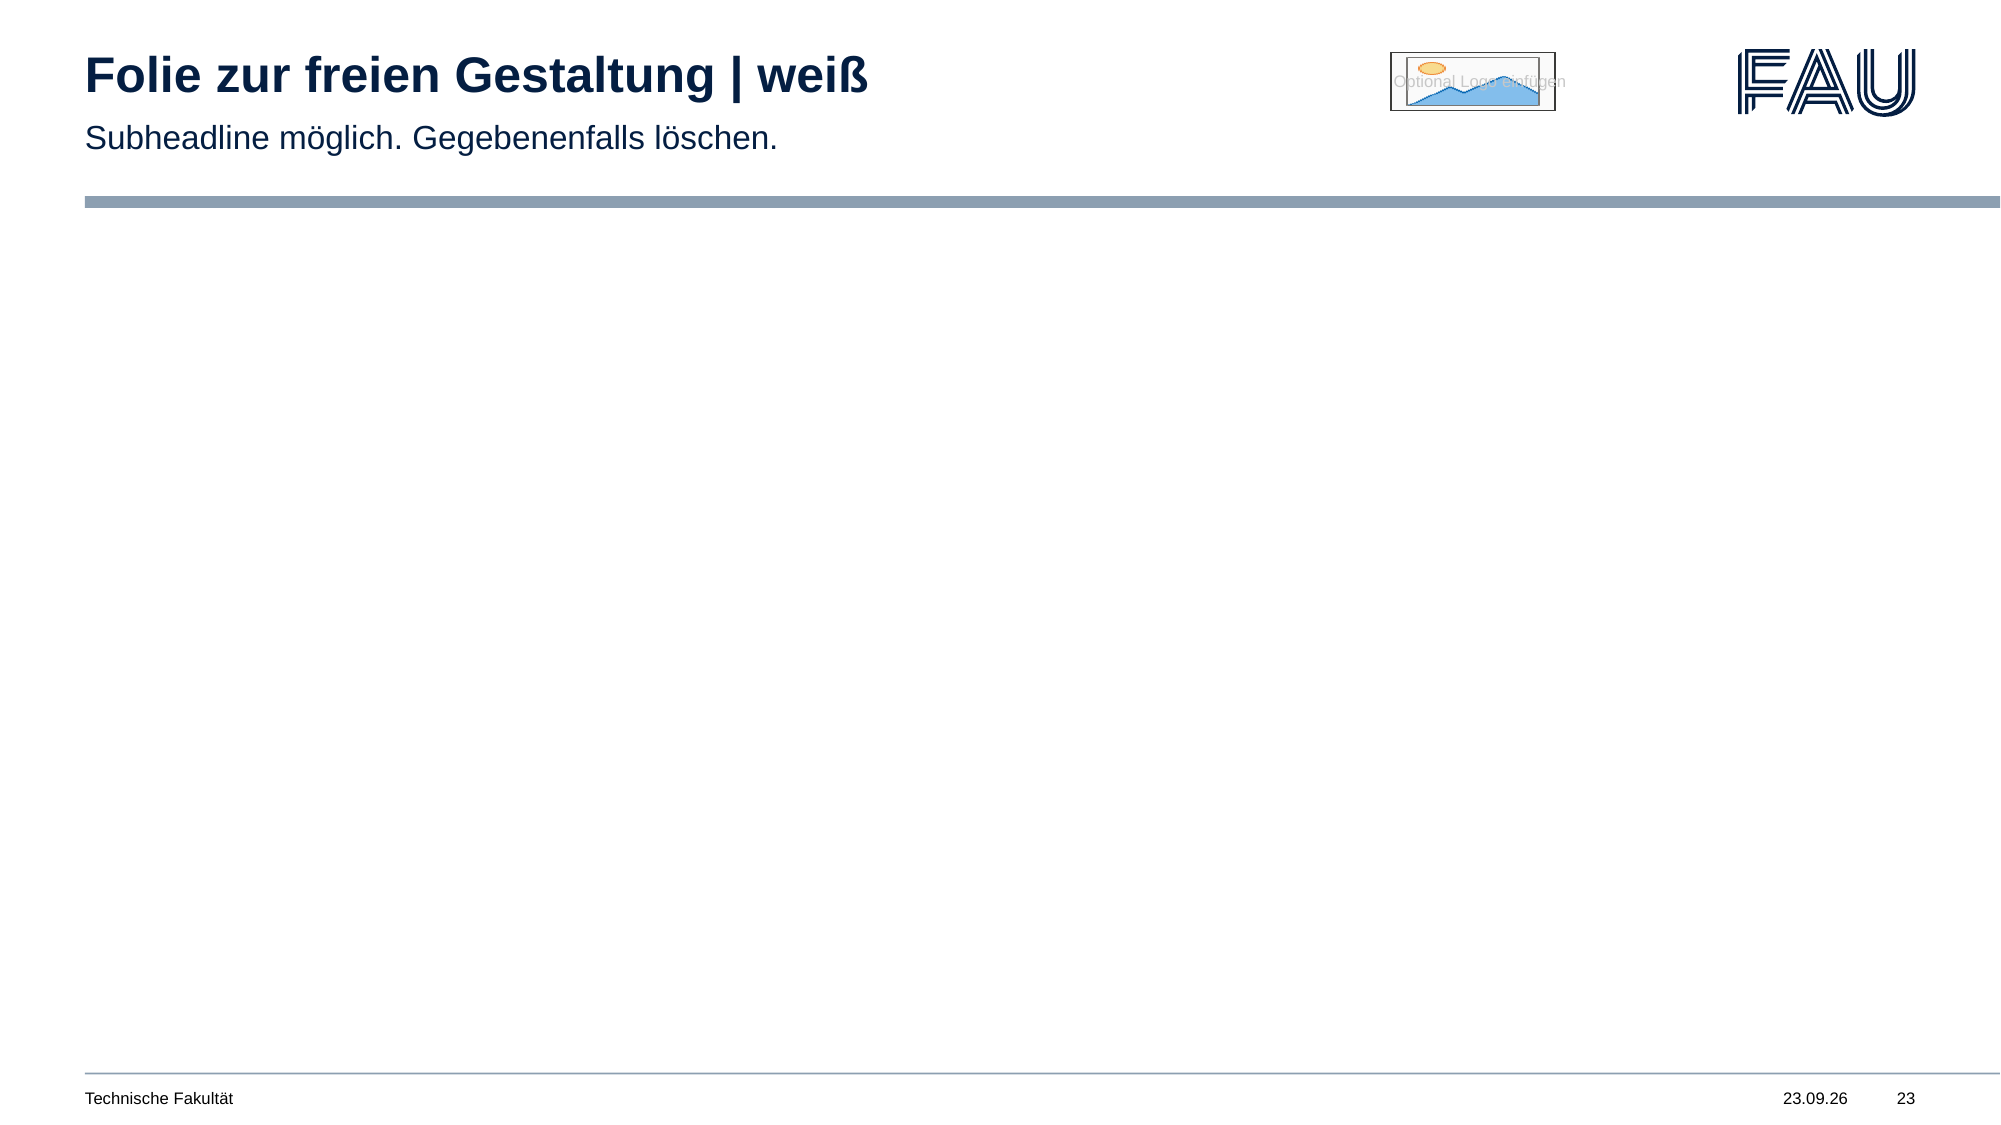

# Folie zur freien Gestaltung | weiß
Subheadline möglich. Gegebenenfalls löschen.
Technische Fakultät